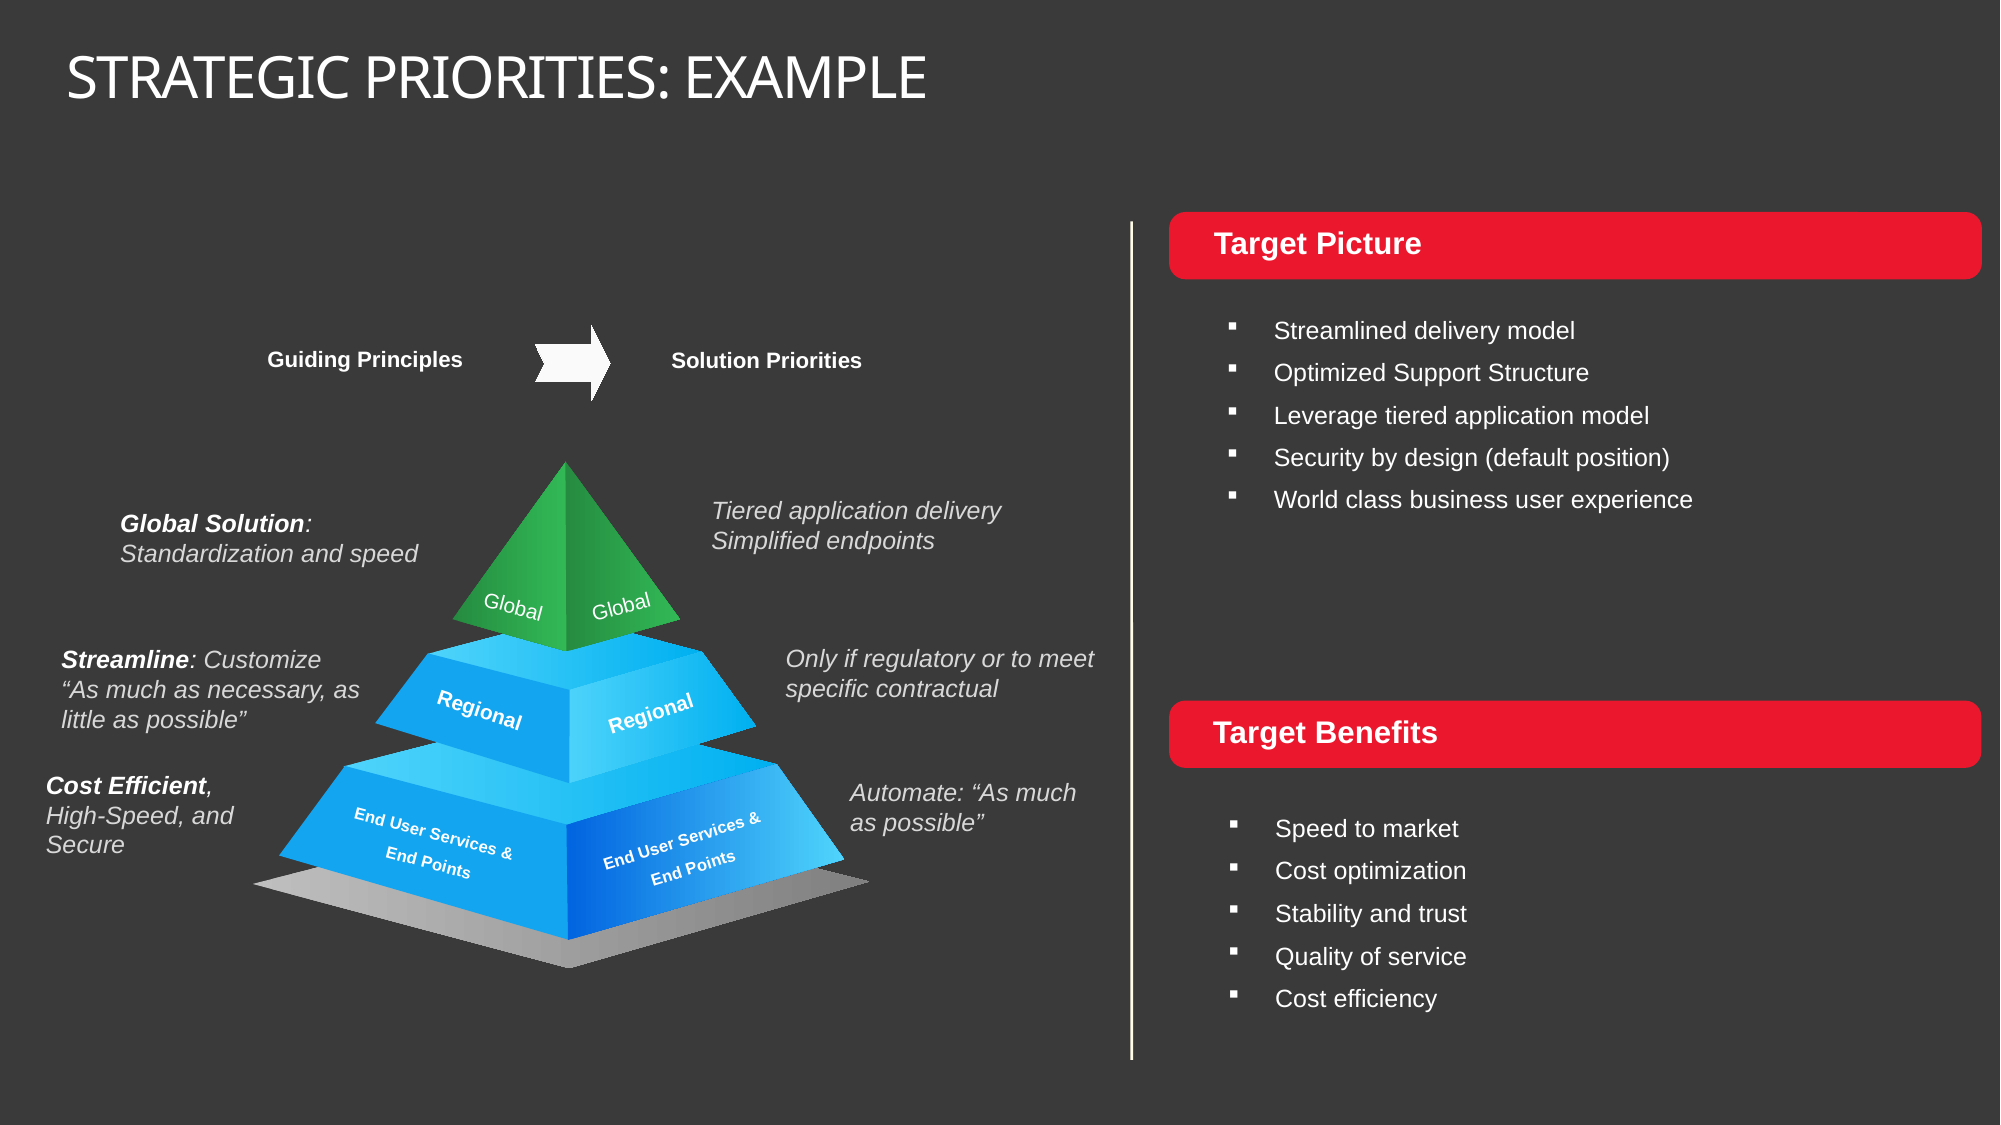

Strategic Priorities: Example
Target Picture
Streamlined delivery model
Optimized Support Structure
Leverage tiered application model
Security by design (default position)
World class business user experience
Guiding Principles
 Solution Priorities
Global
Global
Regional
Regional
End User Services &
End Points
End User Services &
End Points
Tiered application delivery
Simplified endpoints
Global Solution: Standardization and speed
Only if regulatory or to meet specific contractual
Streamline: Customize “As much as necessary, as little as possible”
Target Benefits
Cost Efficient, High-Speed, and Secure
Automate: “As much
as possible”
Speed to market
Cost optimization
Stability and trust
Quality of service
Cost efficiency